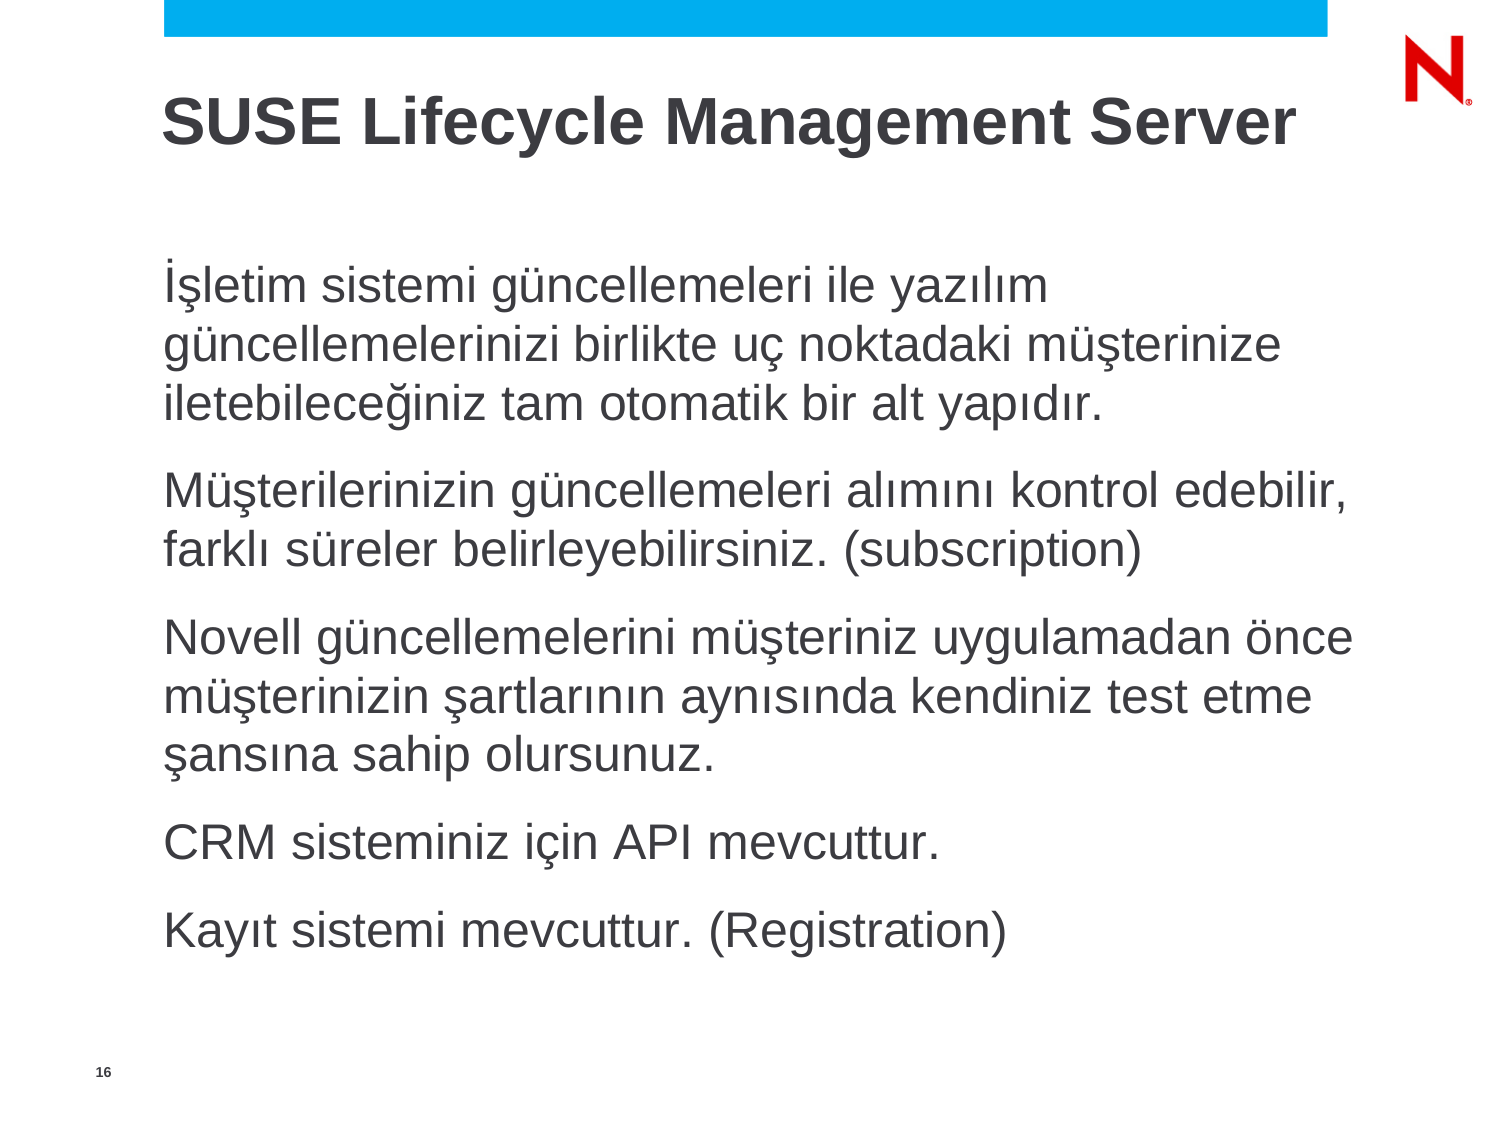

# SUSE Lifecycle Management Server
İşletim sistemi güncellemeleri ile yazılım güncellemelerinizi birlikte uç noktadaki müşterinize iletebileceğiniz tam otomatik bir alt yapıdır.
Müşterilerinizin güncellemeleri alımını kontrol edebilir, farklı süreler belirleyebilirsiniz. (subscription)
Novell güncellemelerini müşteriniz uygulamadan önce müşterinizin şartlarının aynısında kendiniz test etme şansına sahip olursunuz.
CRM sisteminiz için API mevcuttur.
Kayıt sistemi mevcuttur. (Registration)